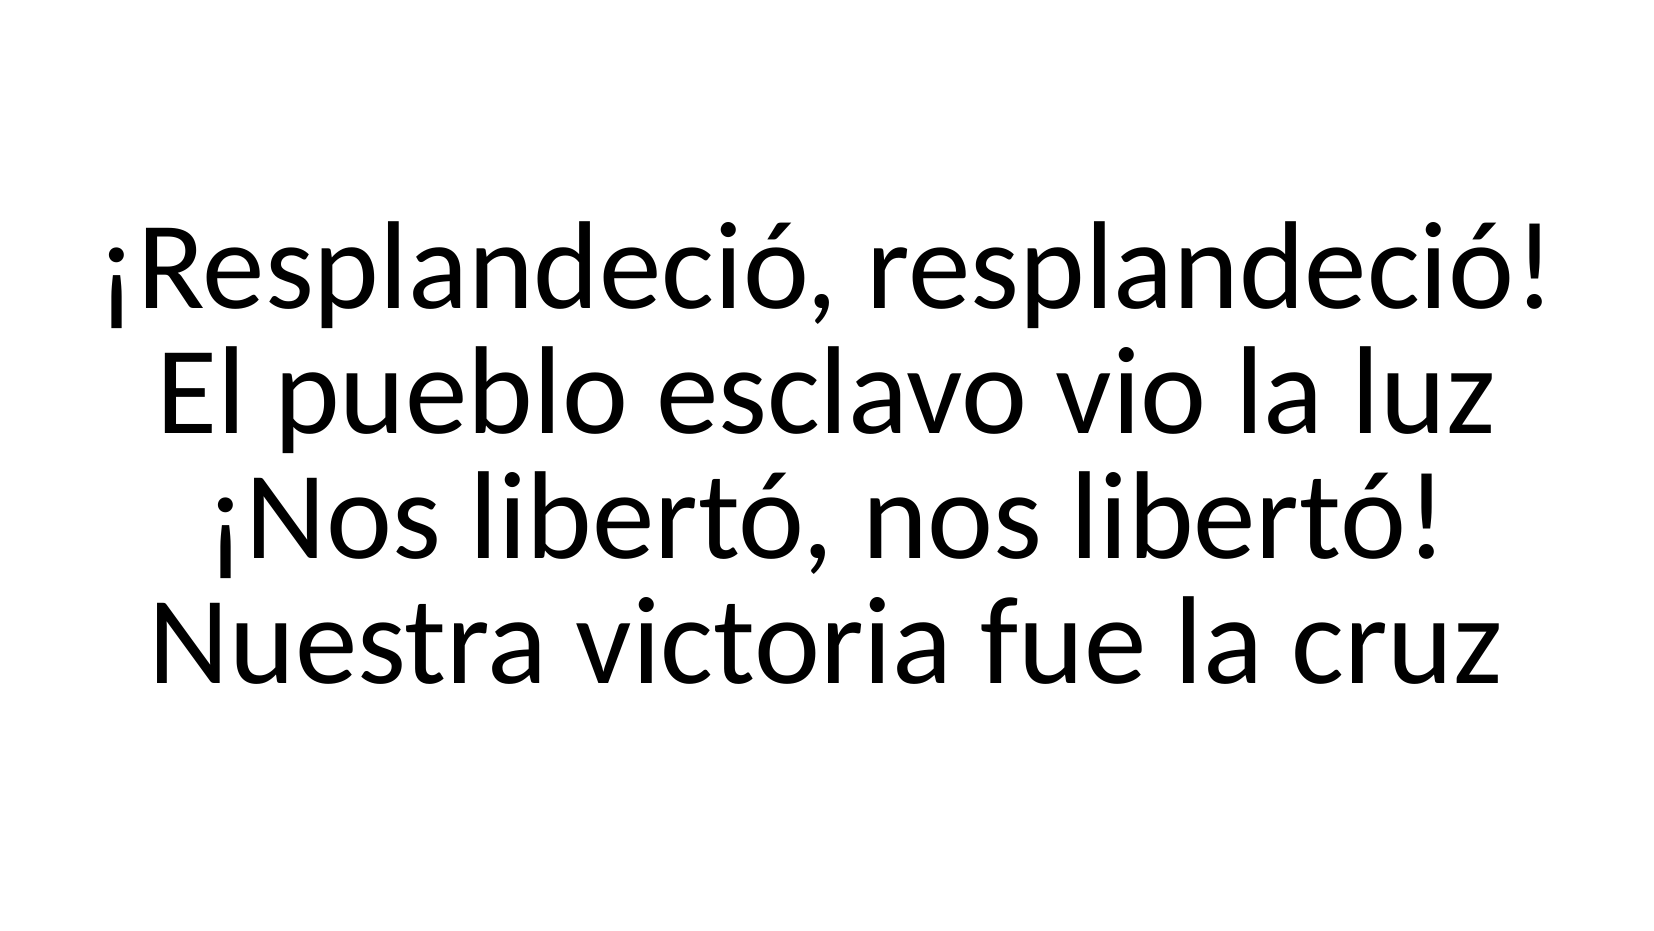

# ¡Resplandeció, resplandeció! El pueblo esclavo vio la luz ¡Nos libertó, nos libertó! Nuestra victoria fue la cruz